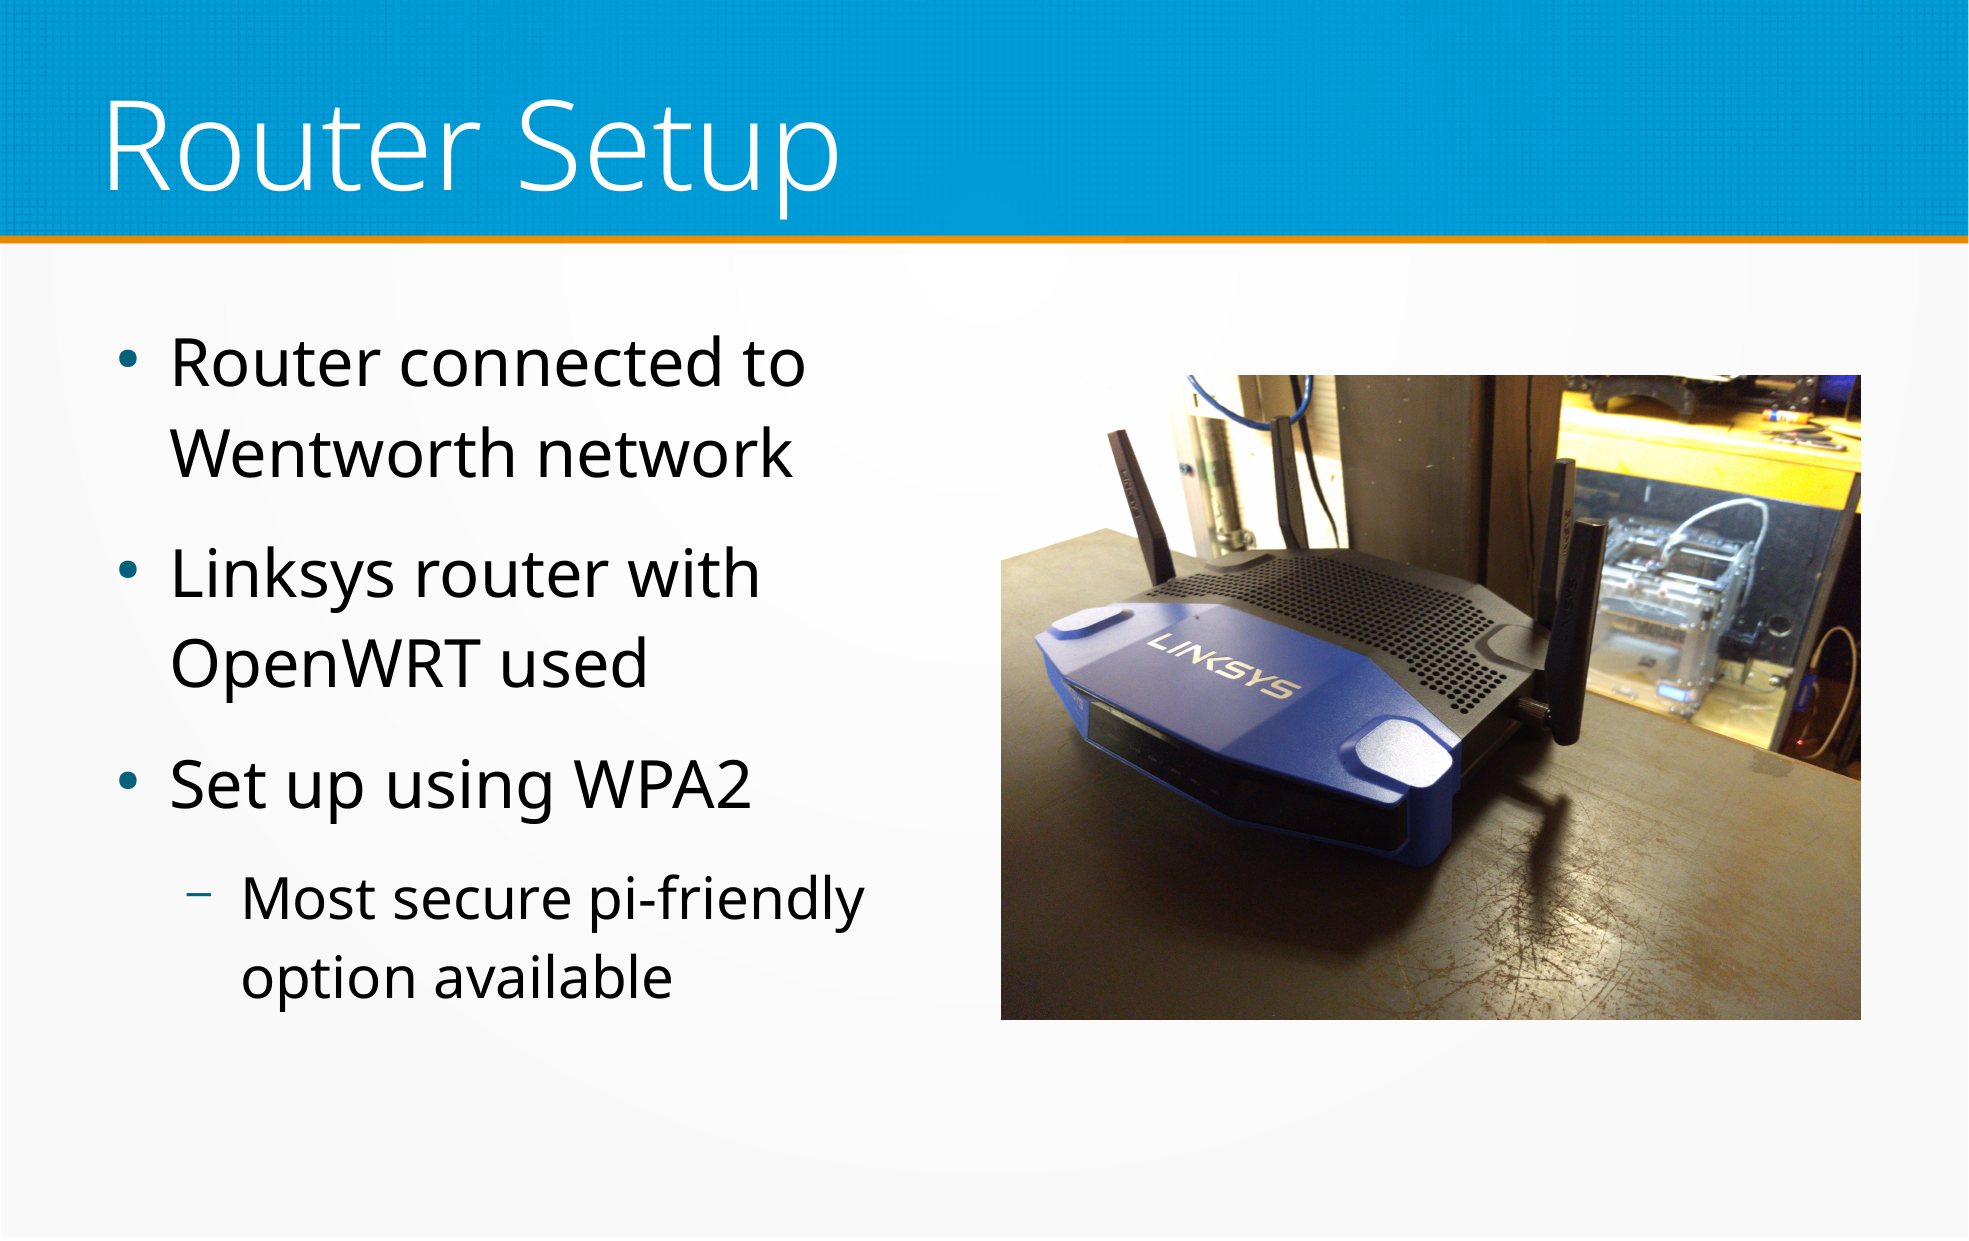

# Router Setup
Router connected to Wentworth network
Linksys router with OpenWRT used
Set up using WPA2
Most secure pi-friendly option available